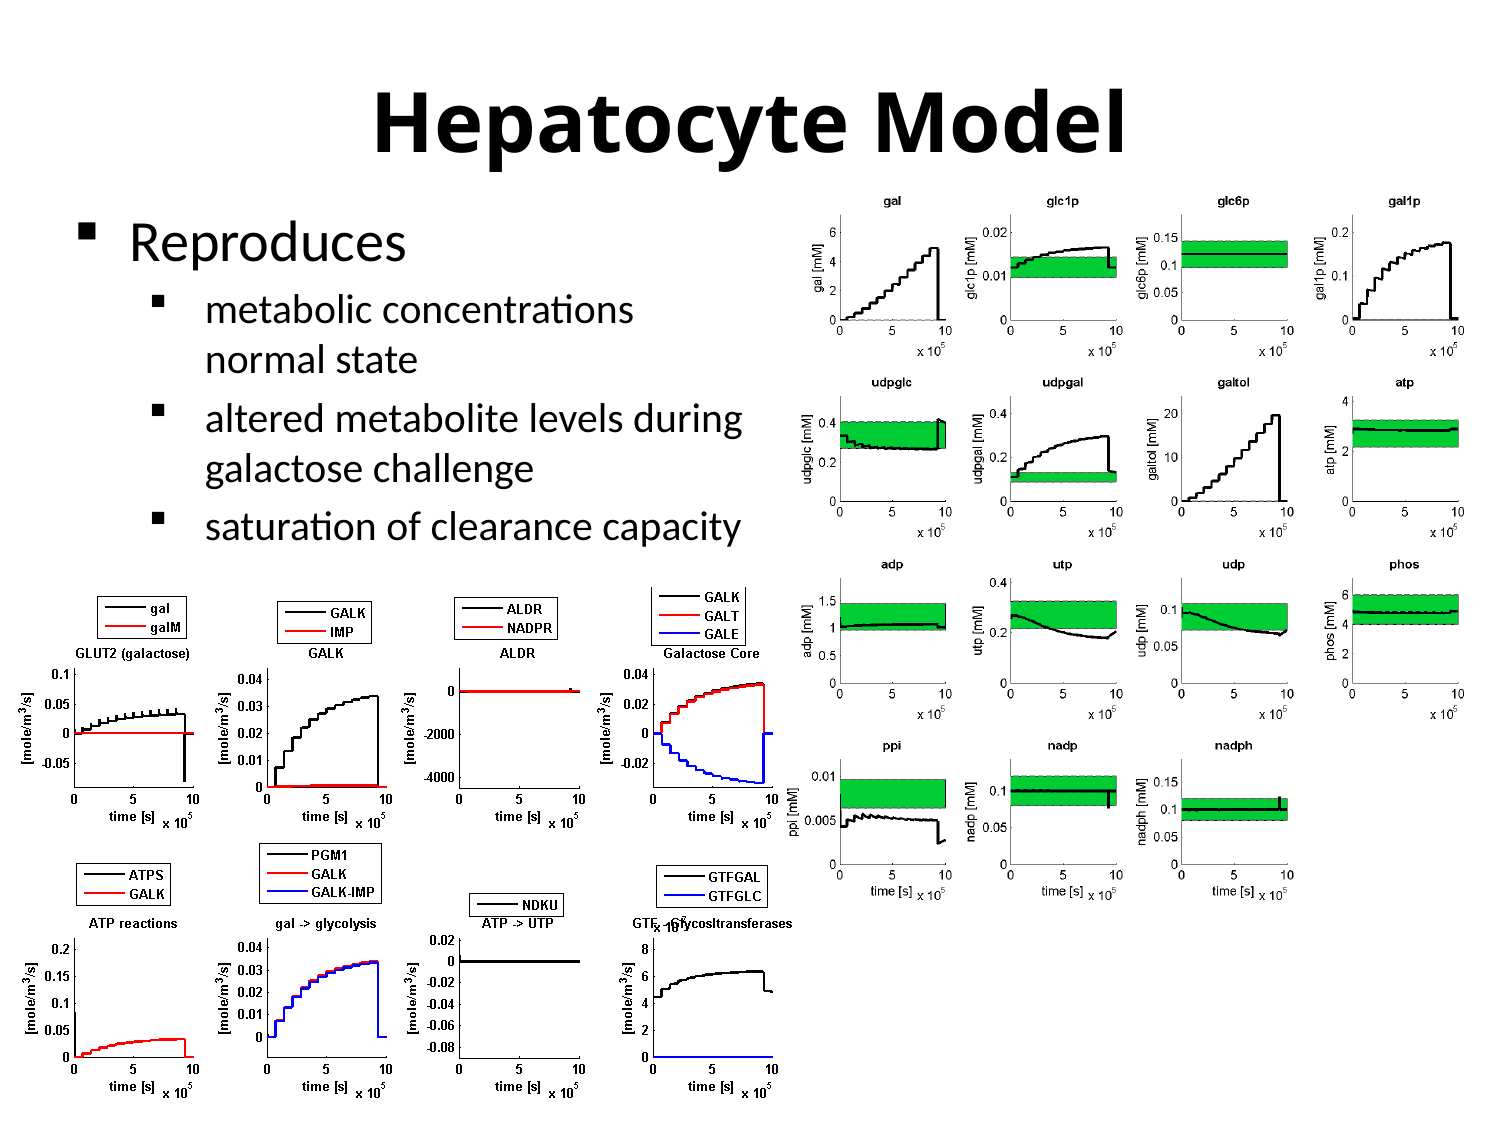

# Hepatocyte Model
Reproduces
metabolic concentrations normal state
altered metabolite levels during galactose challenge
saturation of clearance capacity